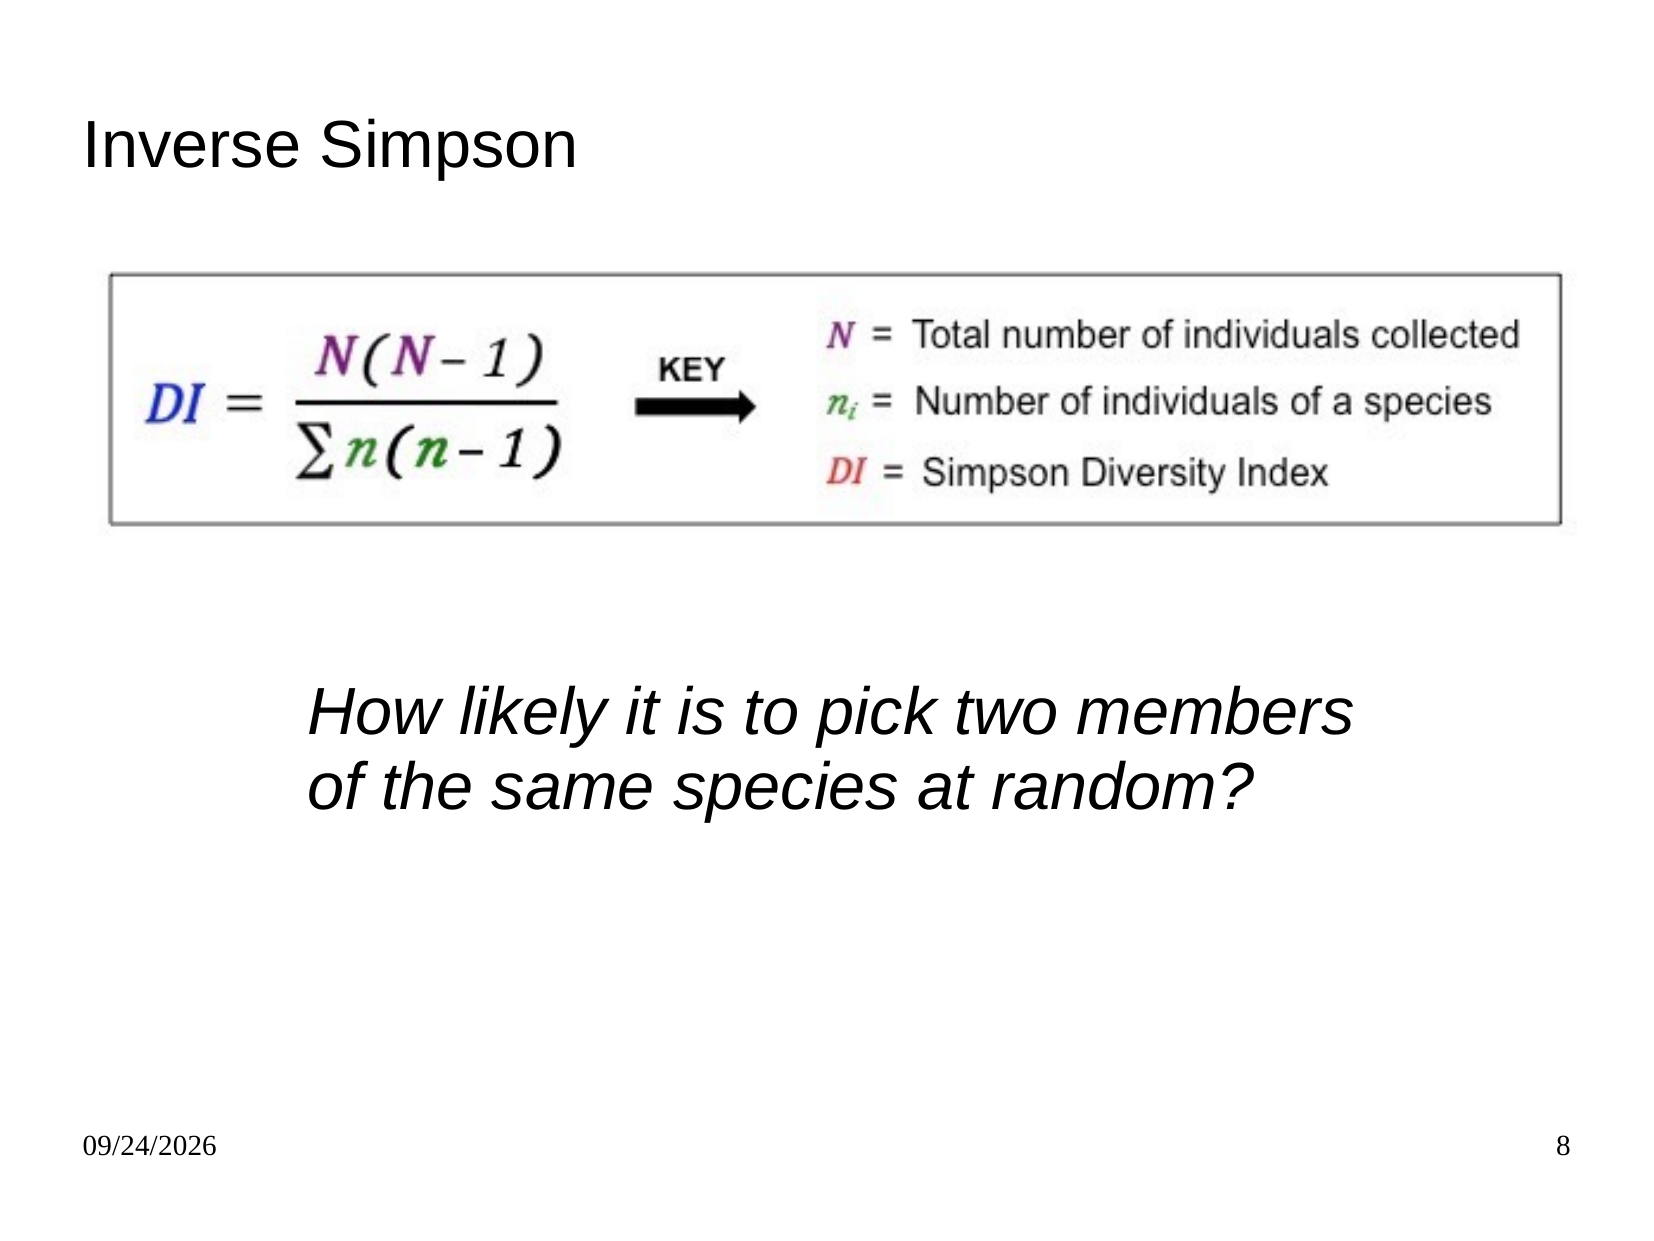

# Inverse Simpson
How likely it is to pick two members of the same species at random?
8